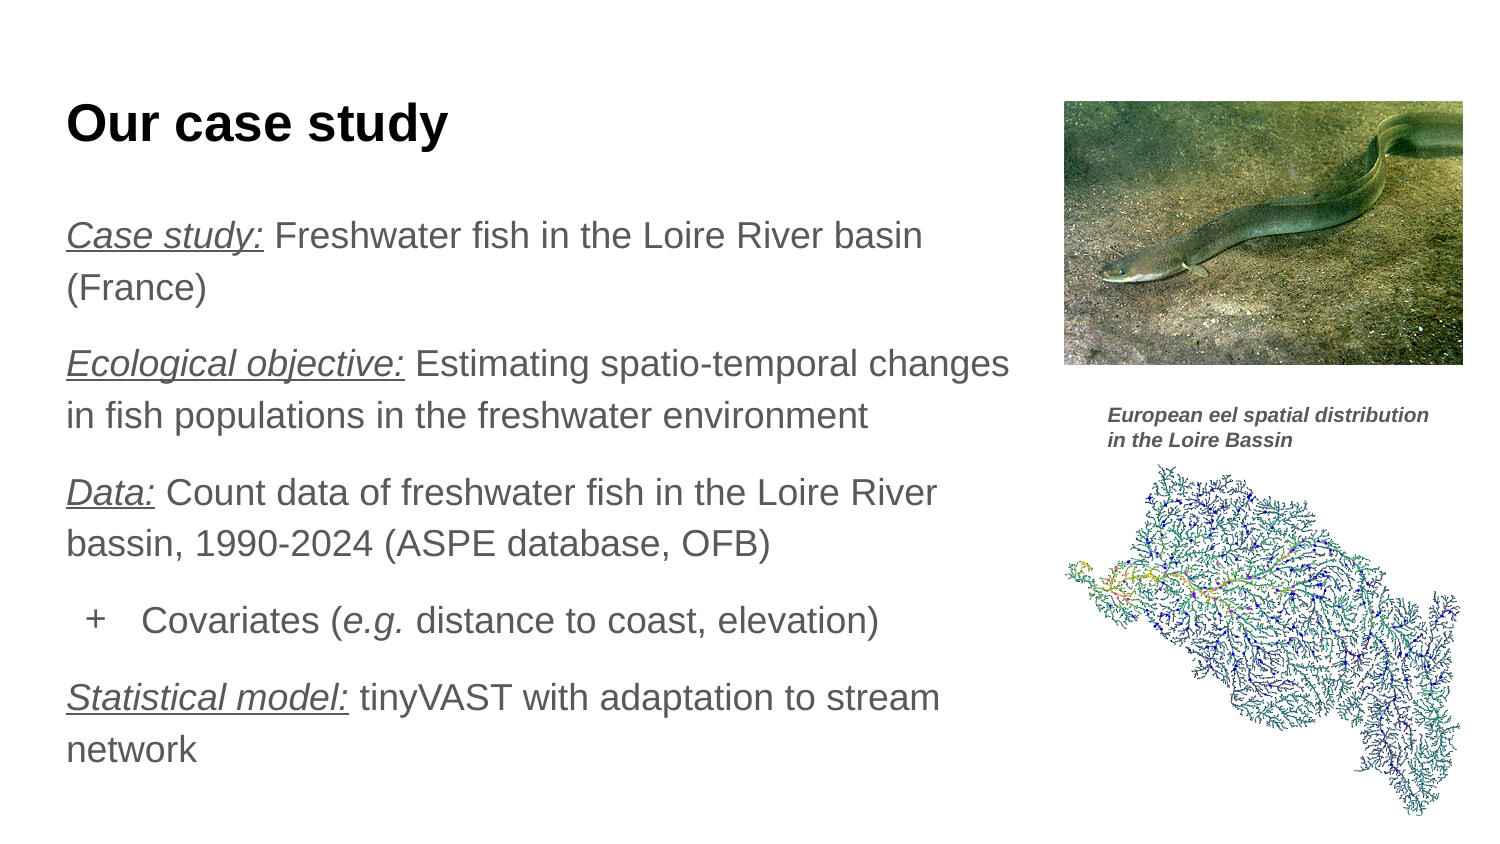

# Our case study
Case study: Freshwater fish in the Loire River basin (France)
Ecological objective: Estimating spatio-temporal changes in fish populations in the freshwater environment
Data: Count data of freshwater fish in the Loire River bassin, 1990-2024 (ASPE database, OFB)
Covariates (e.g. distance to coast, elevation)
Statistical model: tinyVAST with adaptation to stream network
European eel spatial distribution in the Loire Bassin